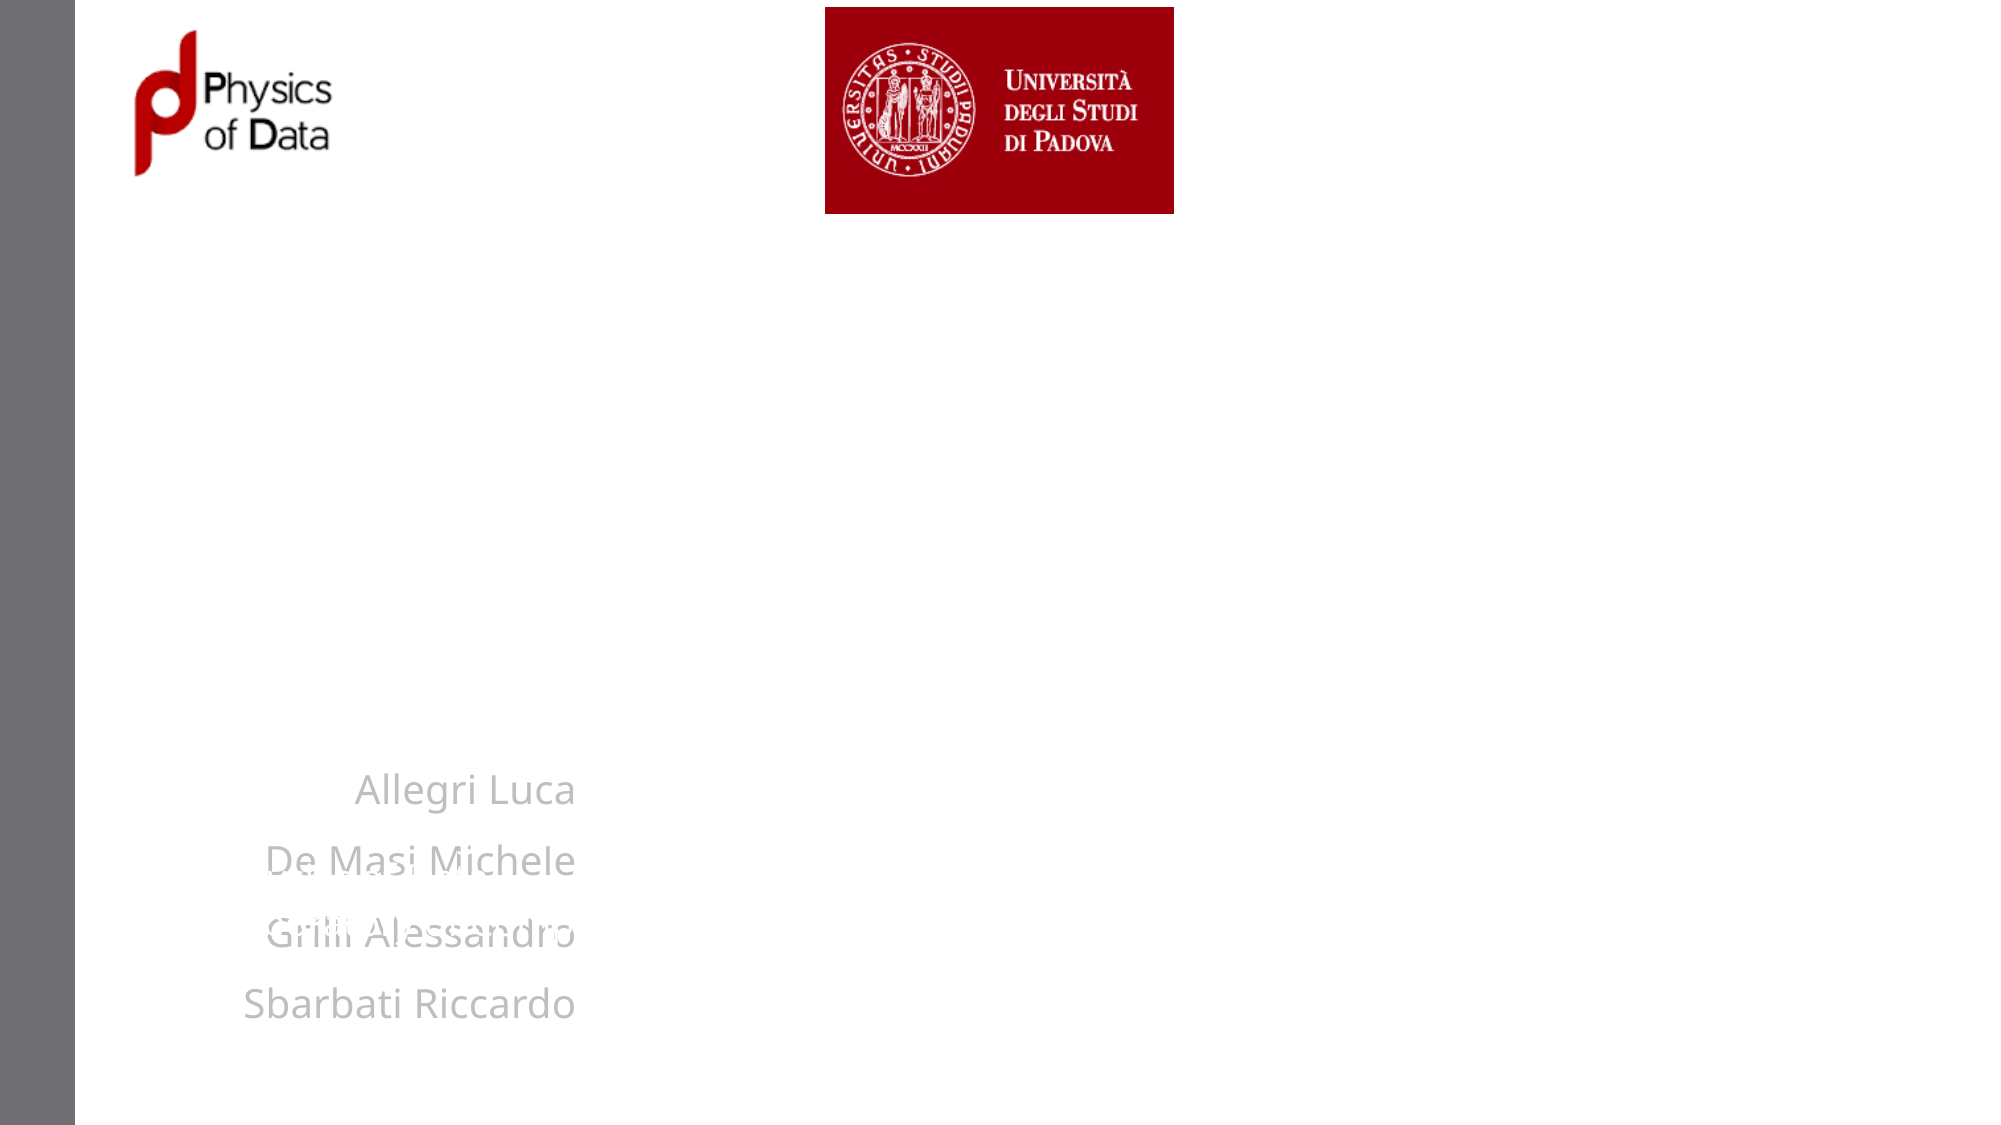

# A review on HAVOK analysis for non-linear systems
Allegri Luca
De Masi Michele
Grilli Alessandro
Sbarbati Riccardo
Università degli studi di Padova
Physics of Data
Laboratory of Computational Physics
A.A. 2021/2022